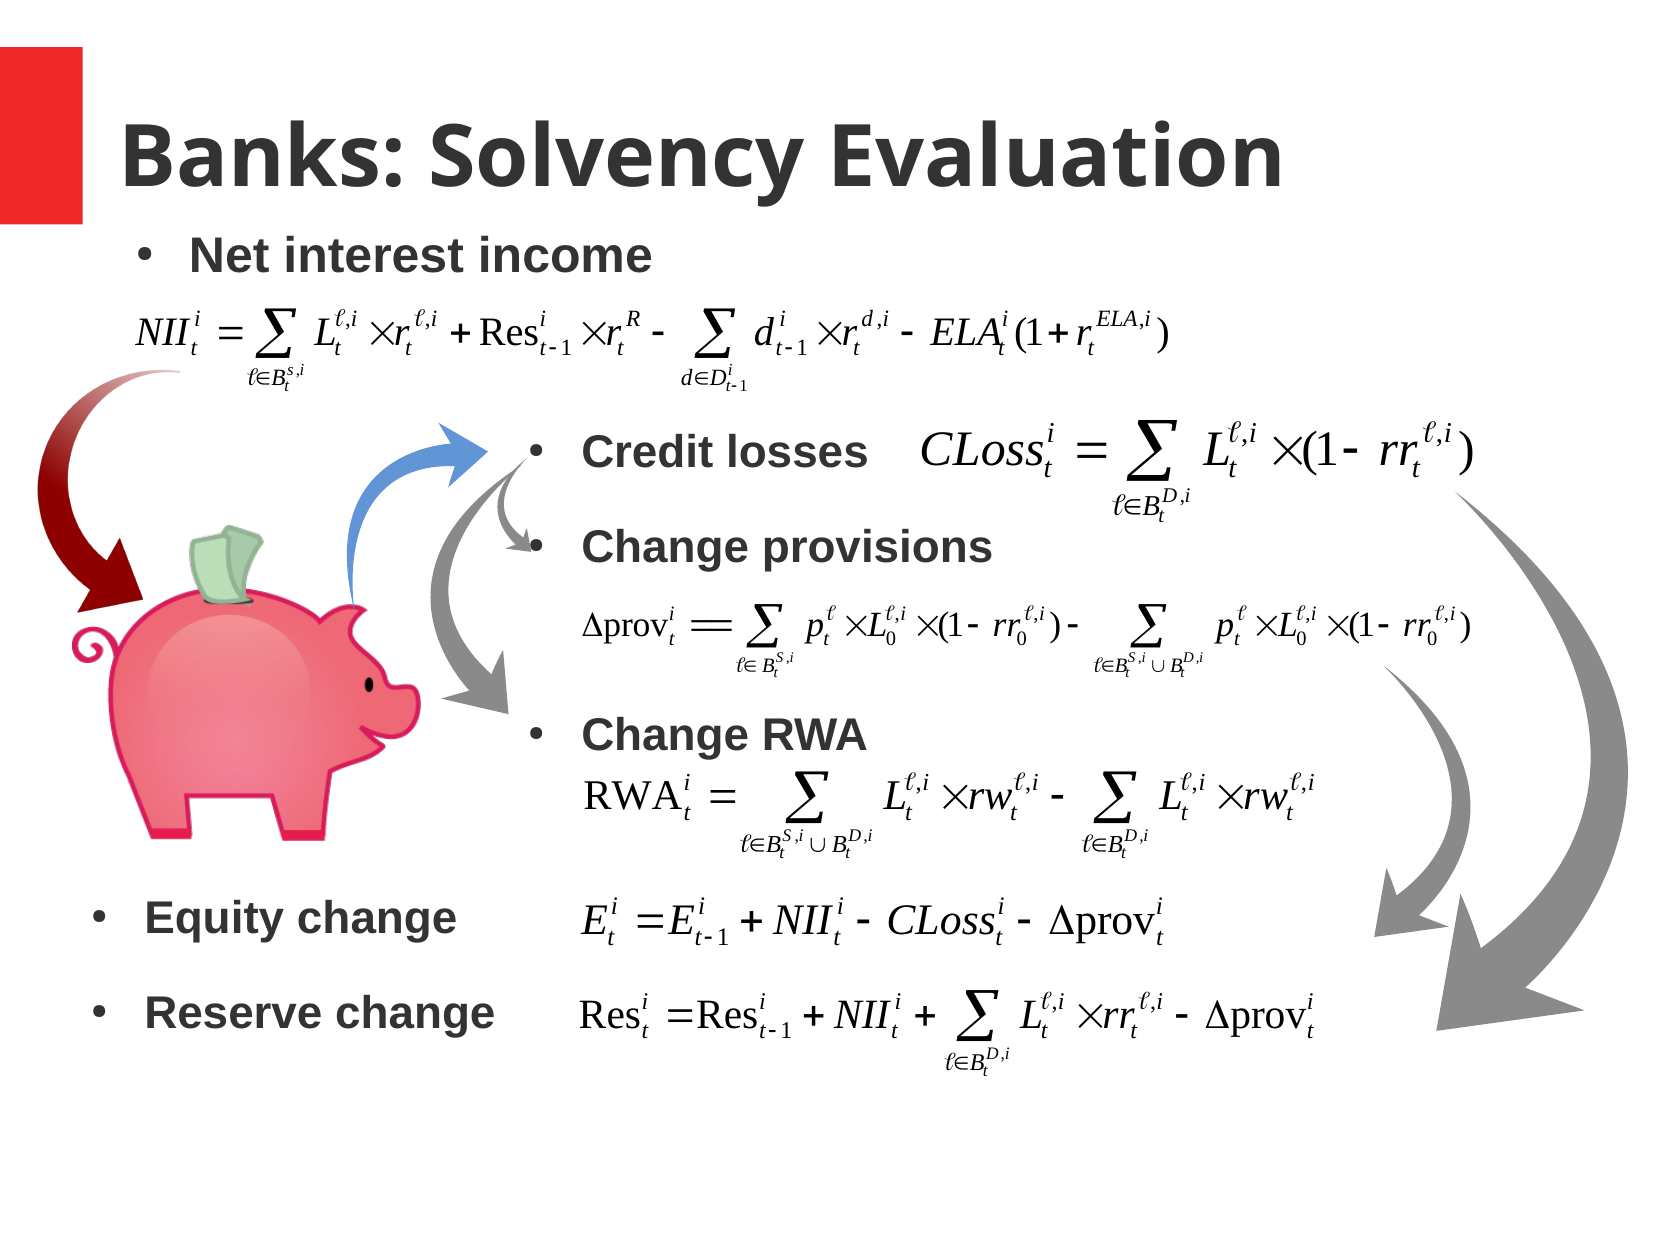

# Banks: Solvency Evaluation
Net interest income
Credit losses
Change provisions
Change RWA
Equity change
Reserve change